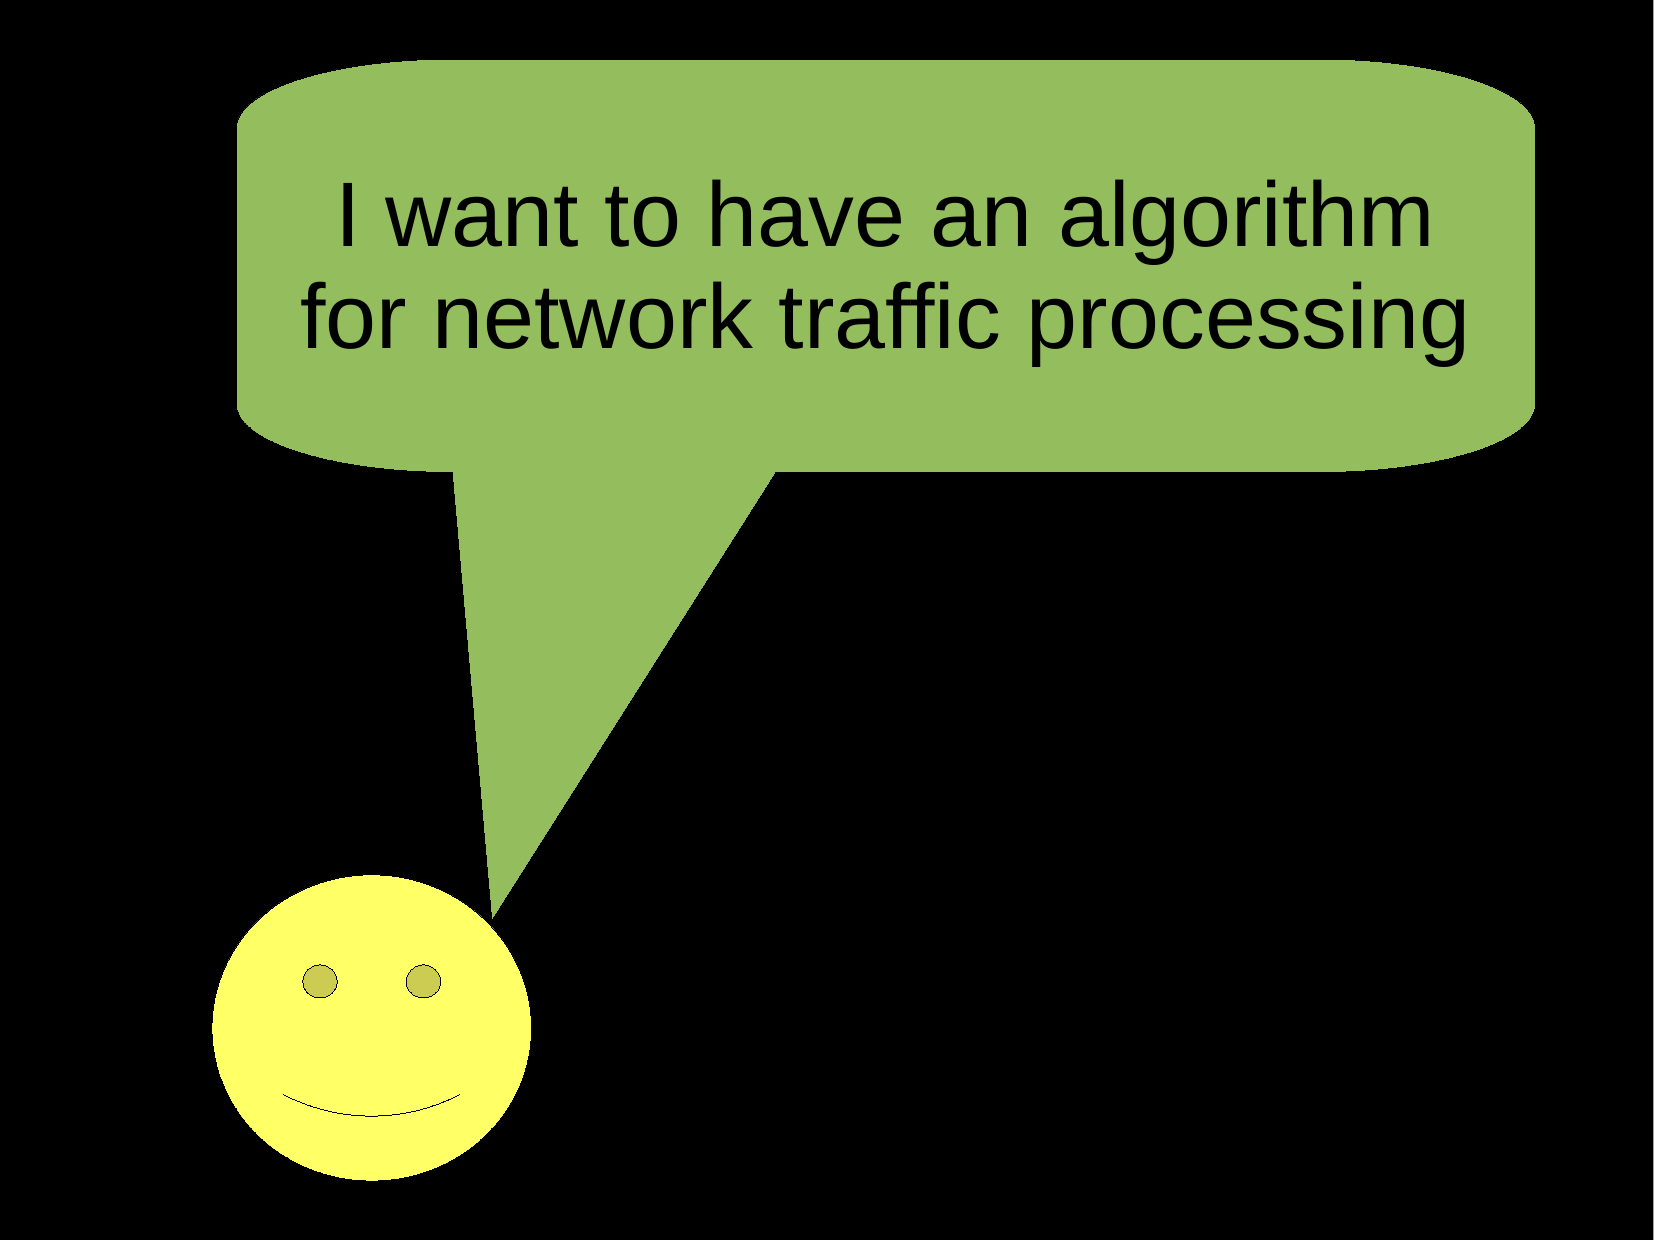

I want to have an algorithm for network traffic processing